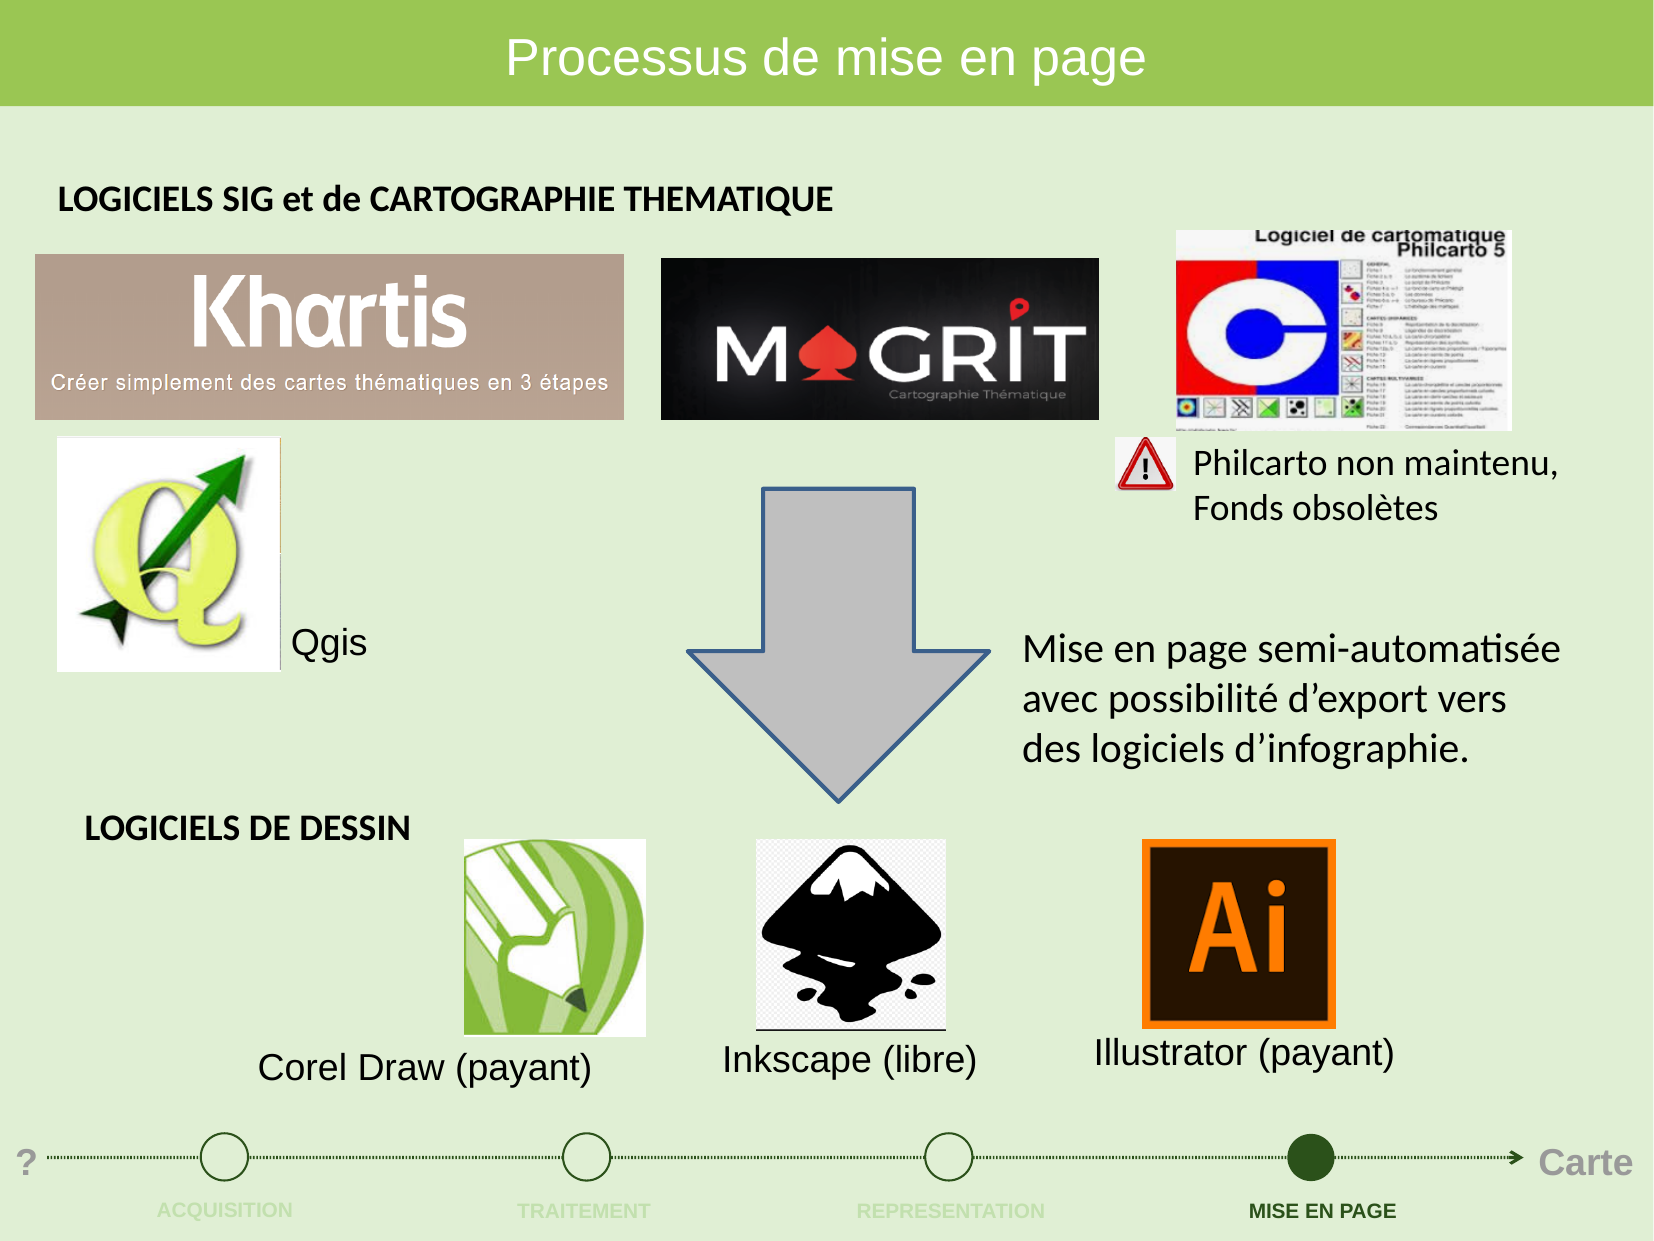

# Processus de mise en page
LOGICIELS SIG et de CARTOGRAPHIE THEMATIQUE
Philcarto non maintenu,
Fonds obsolètes
Qgis
Mise en page semi-automatisée avec possibilité d’export vers des logiciels d’infographie.
LOGICIELS DE DESSIN
Illustrator (payant)
Inkscape (libre)
Corel Draw (payant)
?
Carte
ACQUISITION
TRAITEMENT
REPRESENTATION
MISE EN PAGE